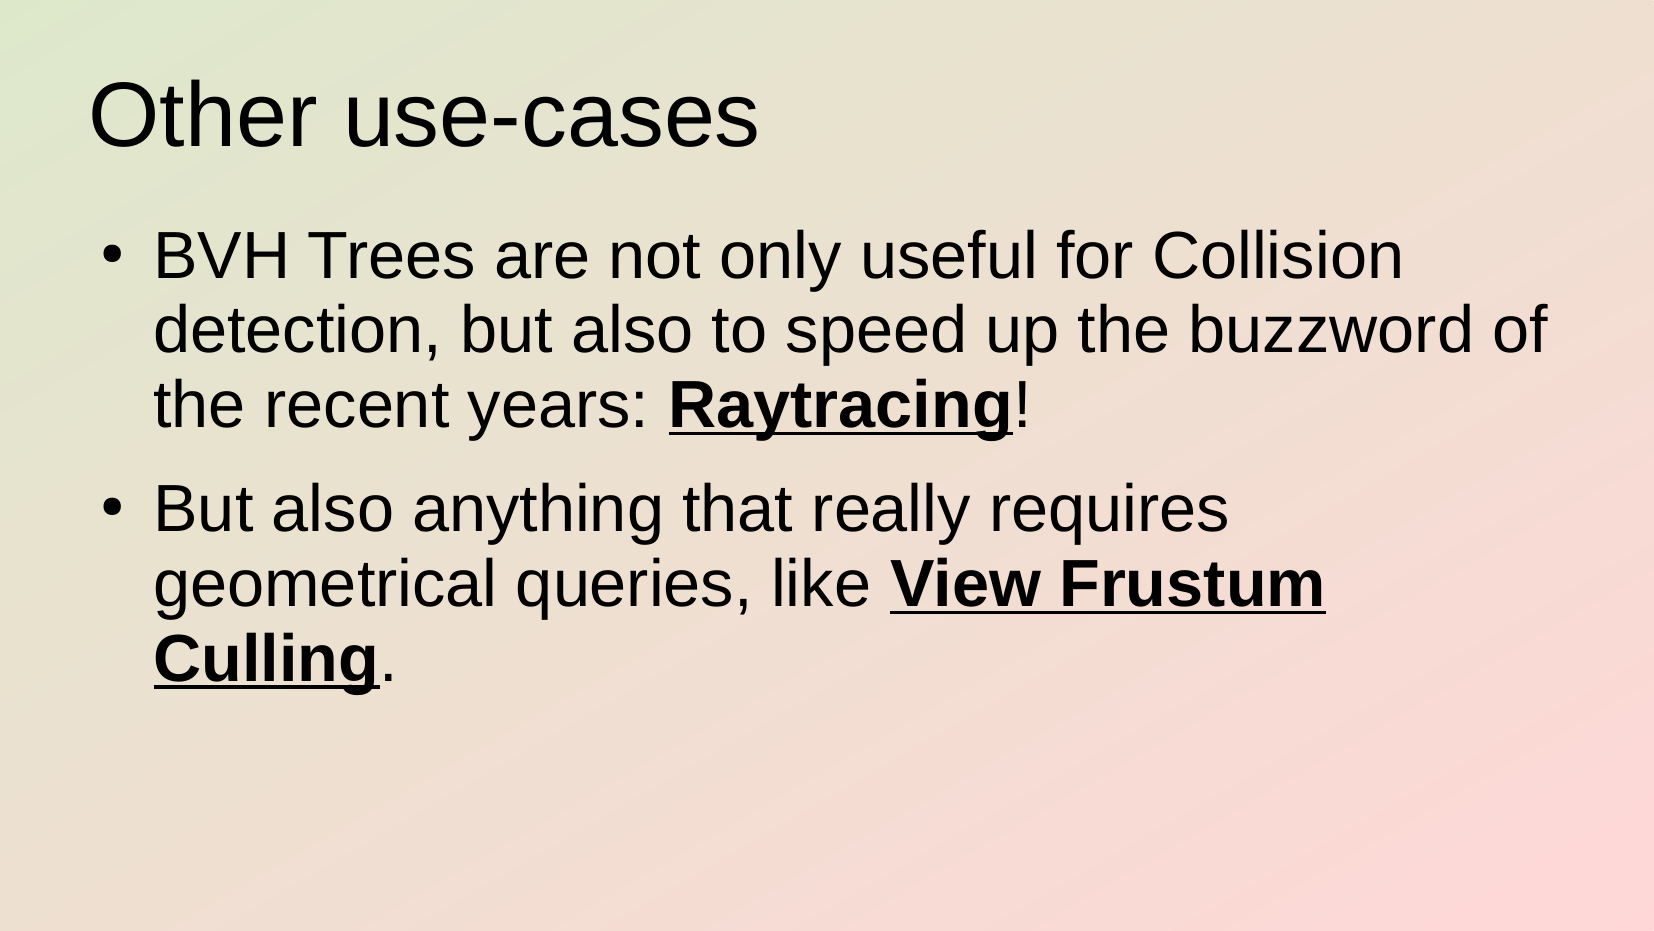

# Other use-cases
BVH Trees are not only useful for Collision detection, but also to speed up the buzzword of the recent years: Raytracing!
But also anything that really requires geometrical queries, like View Frustum Culling.